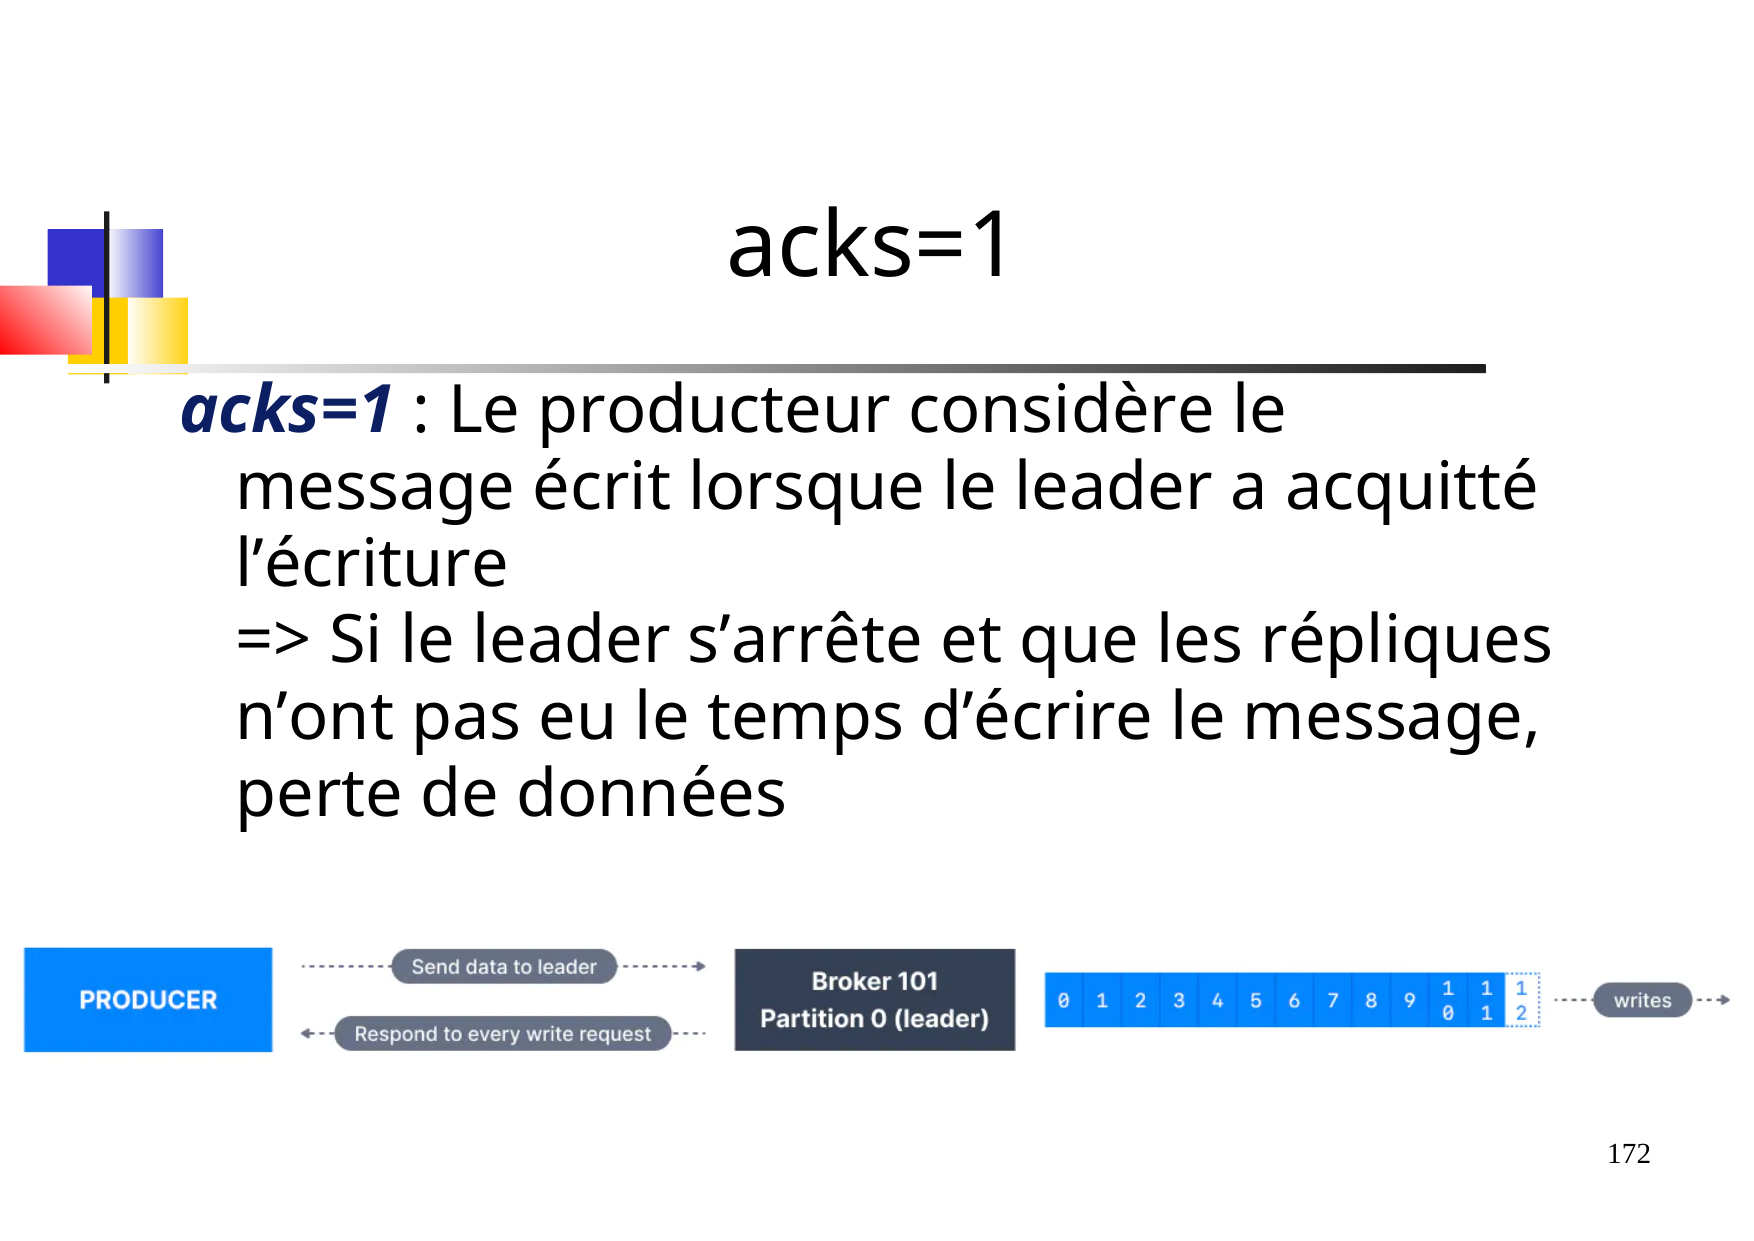

# acks=1
acks=1 : Le producteur considère le message écrit lorsque le leader a acquitté l’écriture
=> Si le leader s’arrête et que les répliques n’ont pas eu le temps d’écrire le message, perte de données